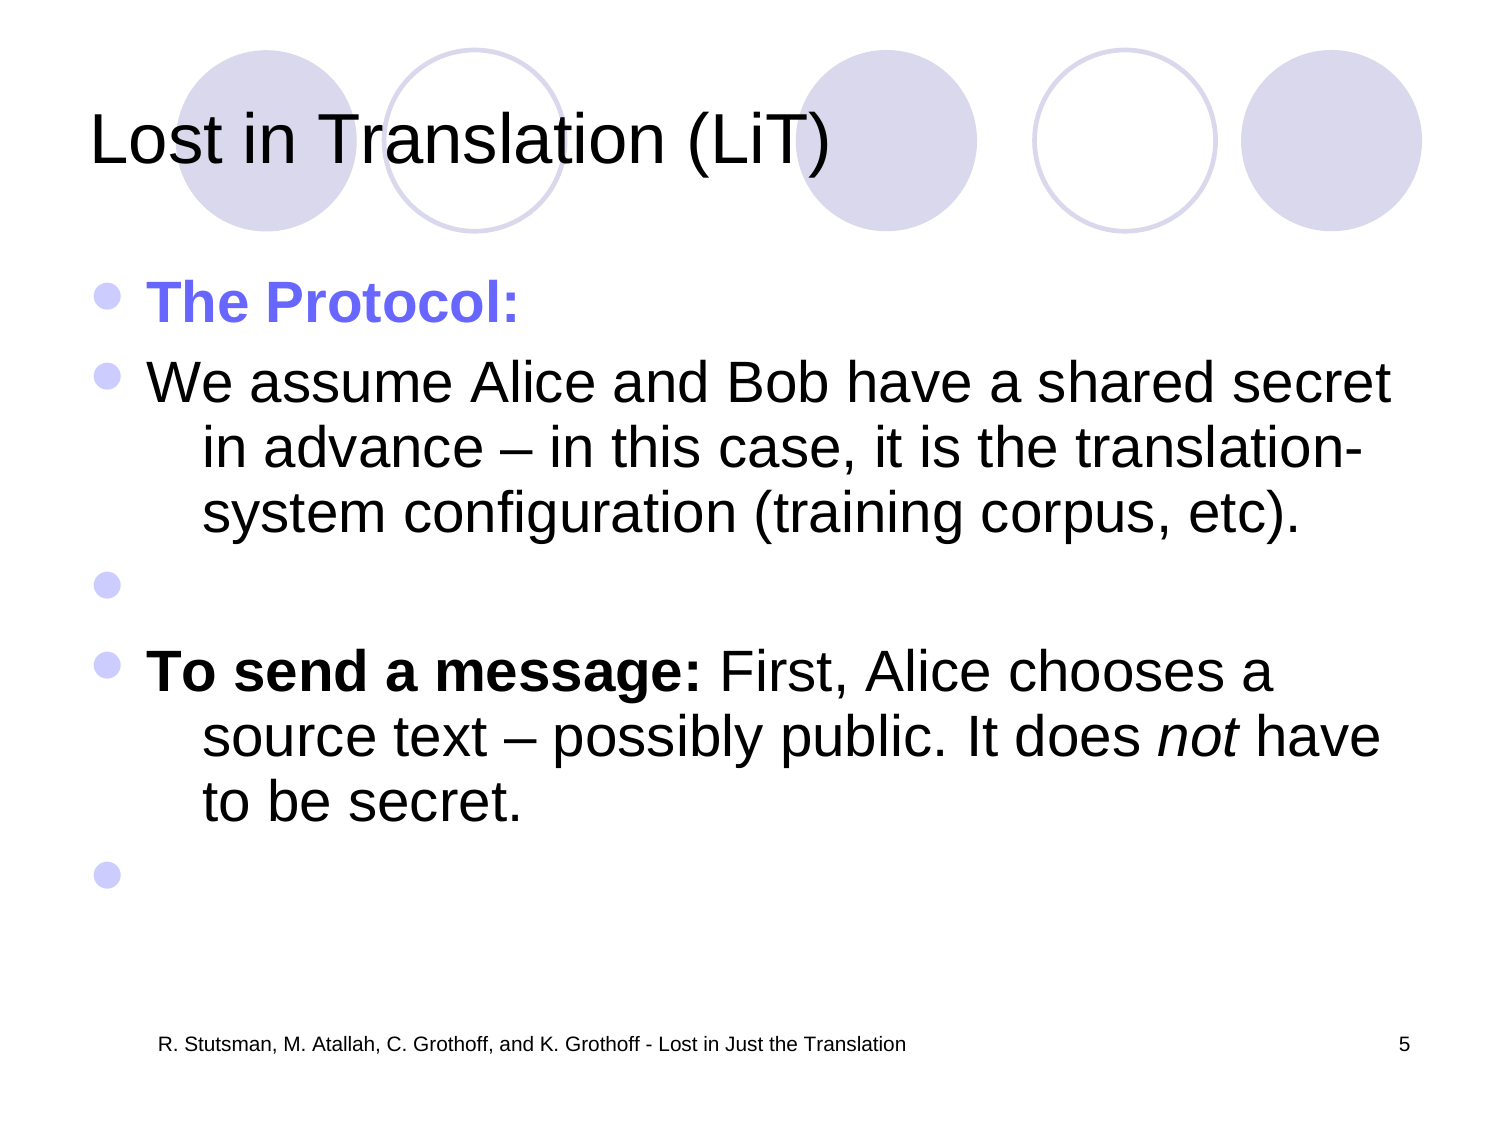

# Lost in Translation (LiT)
The Protocol:
We assume Alice and Bob have a shared secret in advance – in this case, it is the translation-system configuration (training corpus, etc).
To send a message: First, Alice chooses a source text – possibly public. It does not have to be secret.
R. Stutsman, M. Atallah, C. Grothoff, and K. Grothoff - Lost in Just the Translation
5